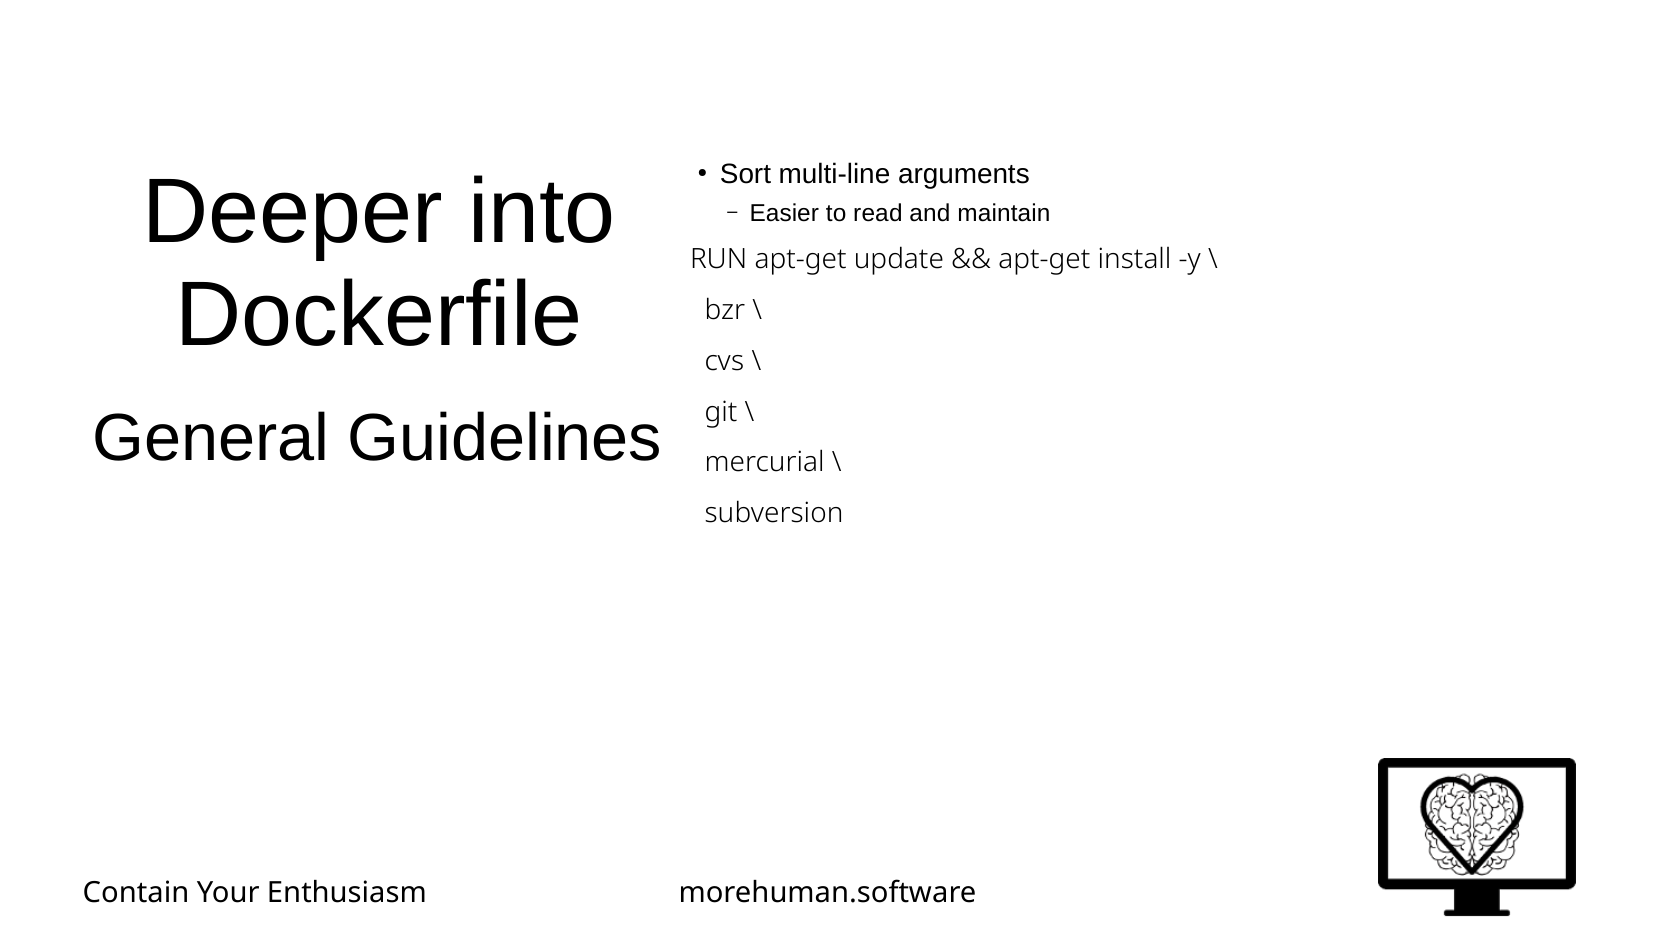

# Deeper into Dockerfile
Sort multi-line arguments
Easier to read and maintain
RUN apt-get update && apt-get install -y \
 bzr \
 cvs \
 git \
 mercurial \
 subversion
General Guidelines